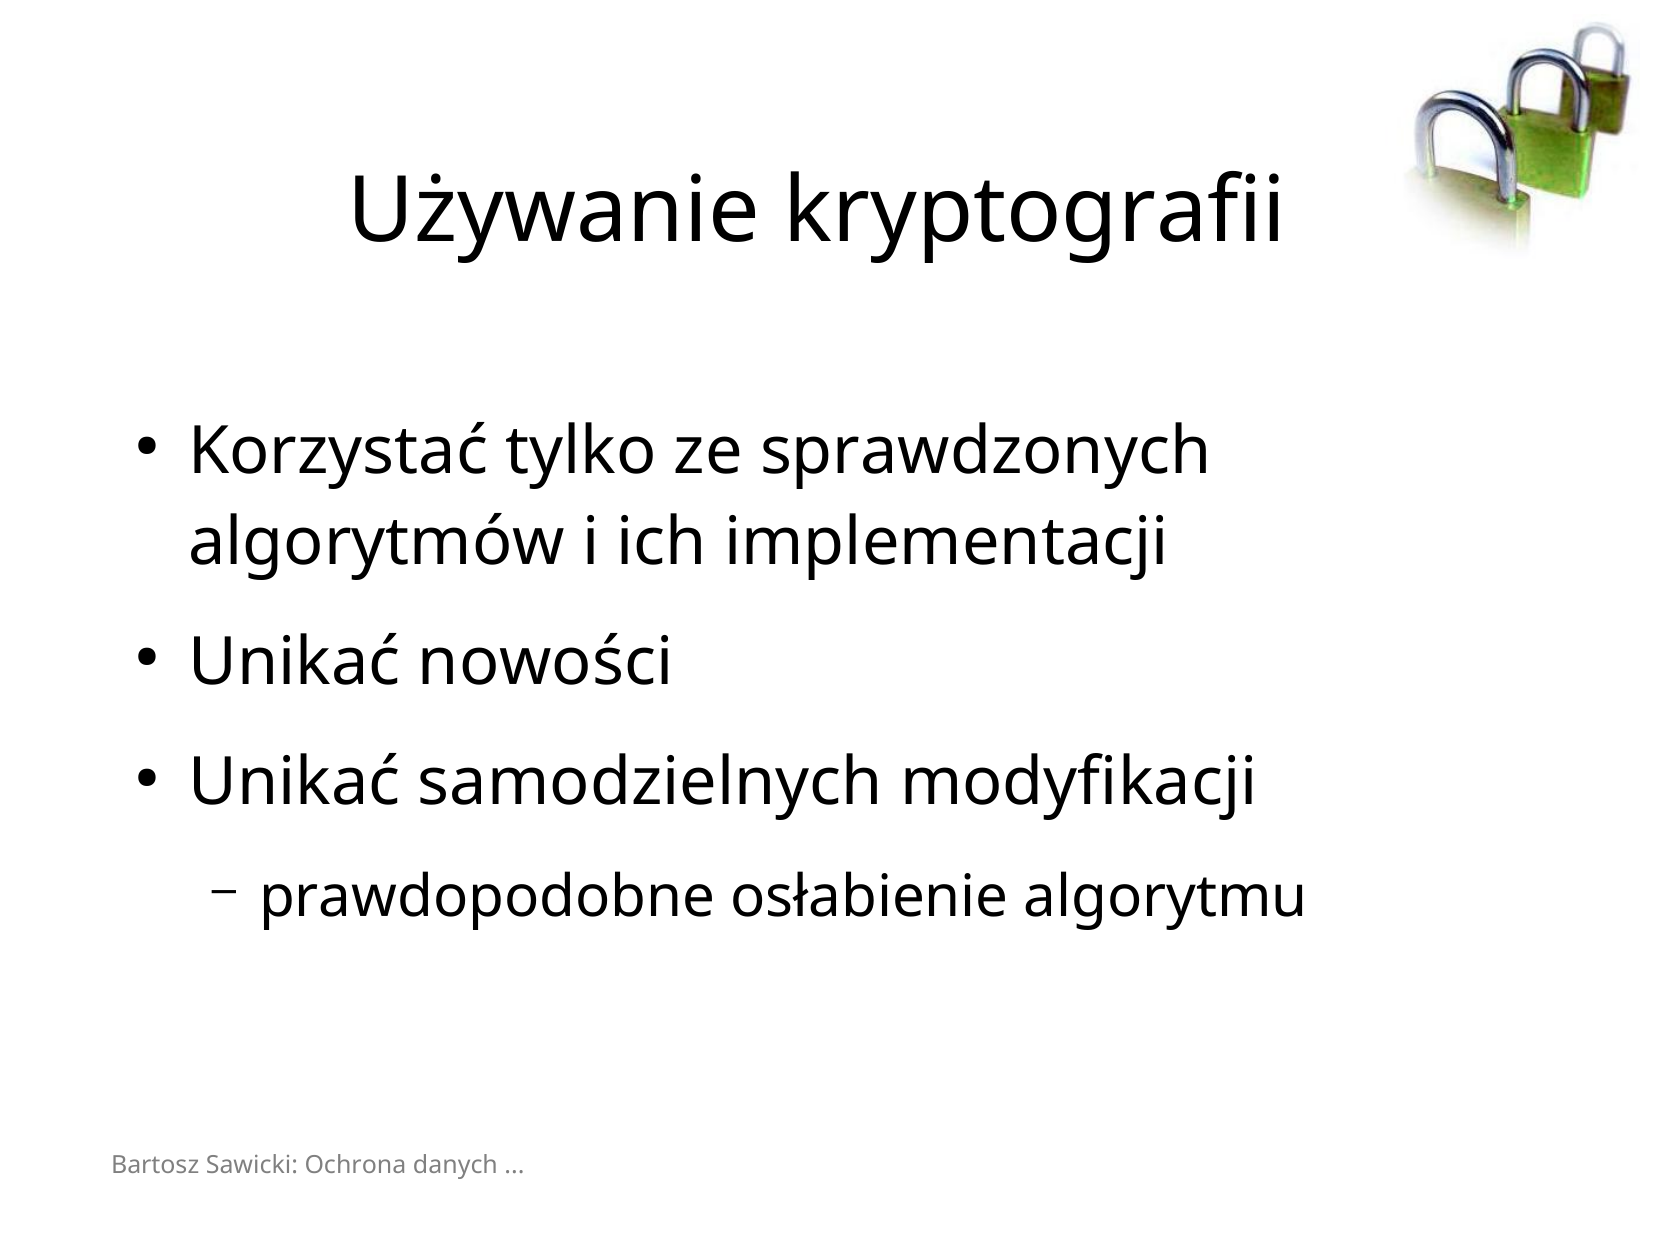

# Używanie kryptografii
Korzystać tylko ze sprawdzonych algorytmów i ich implementacji
Unikać nowości
Unikać samodzielnych modyfikacji
prawdopodobne osłabienie algorytmu